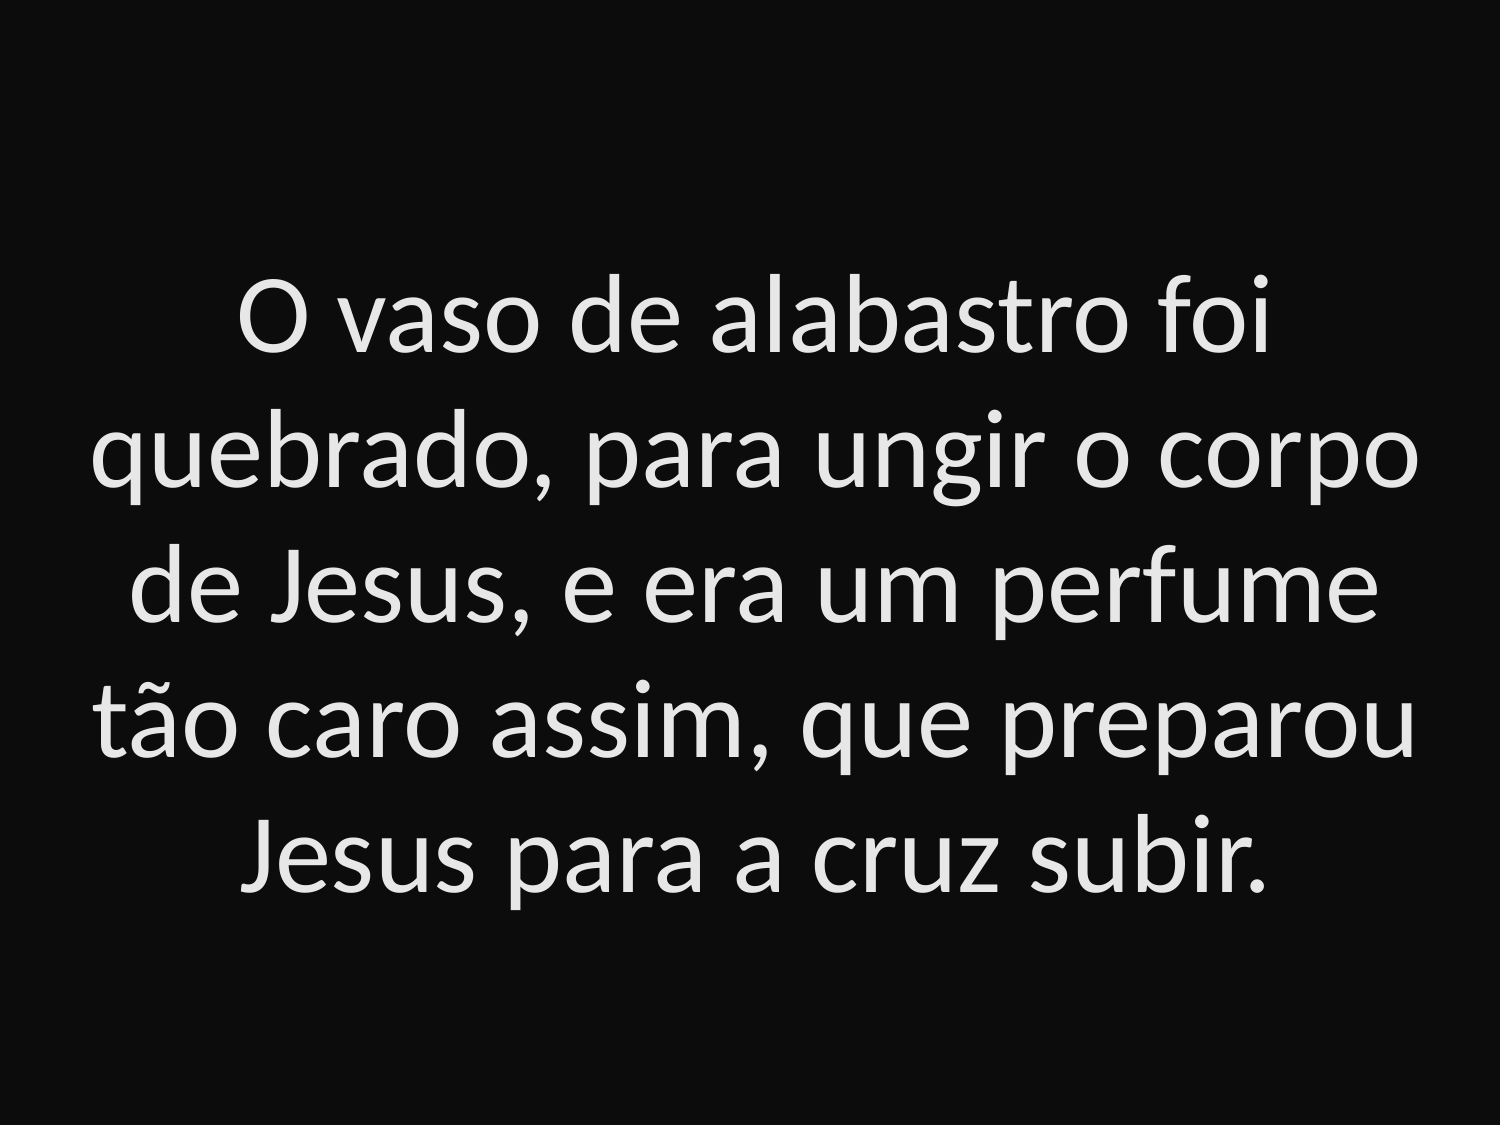

# O vaso de alabastro foi quebrado, para ungir o corpo de Jesus, e era um perfume tão caro assim, que preparou Jesus para a cruz subir.